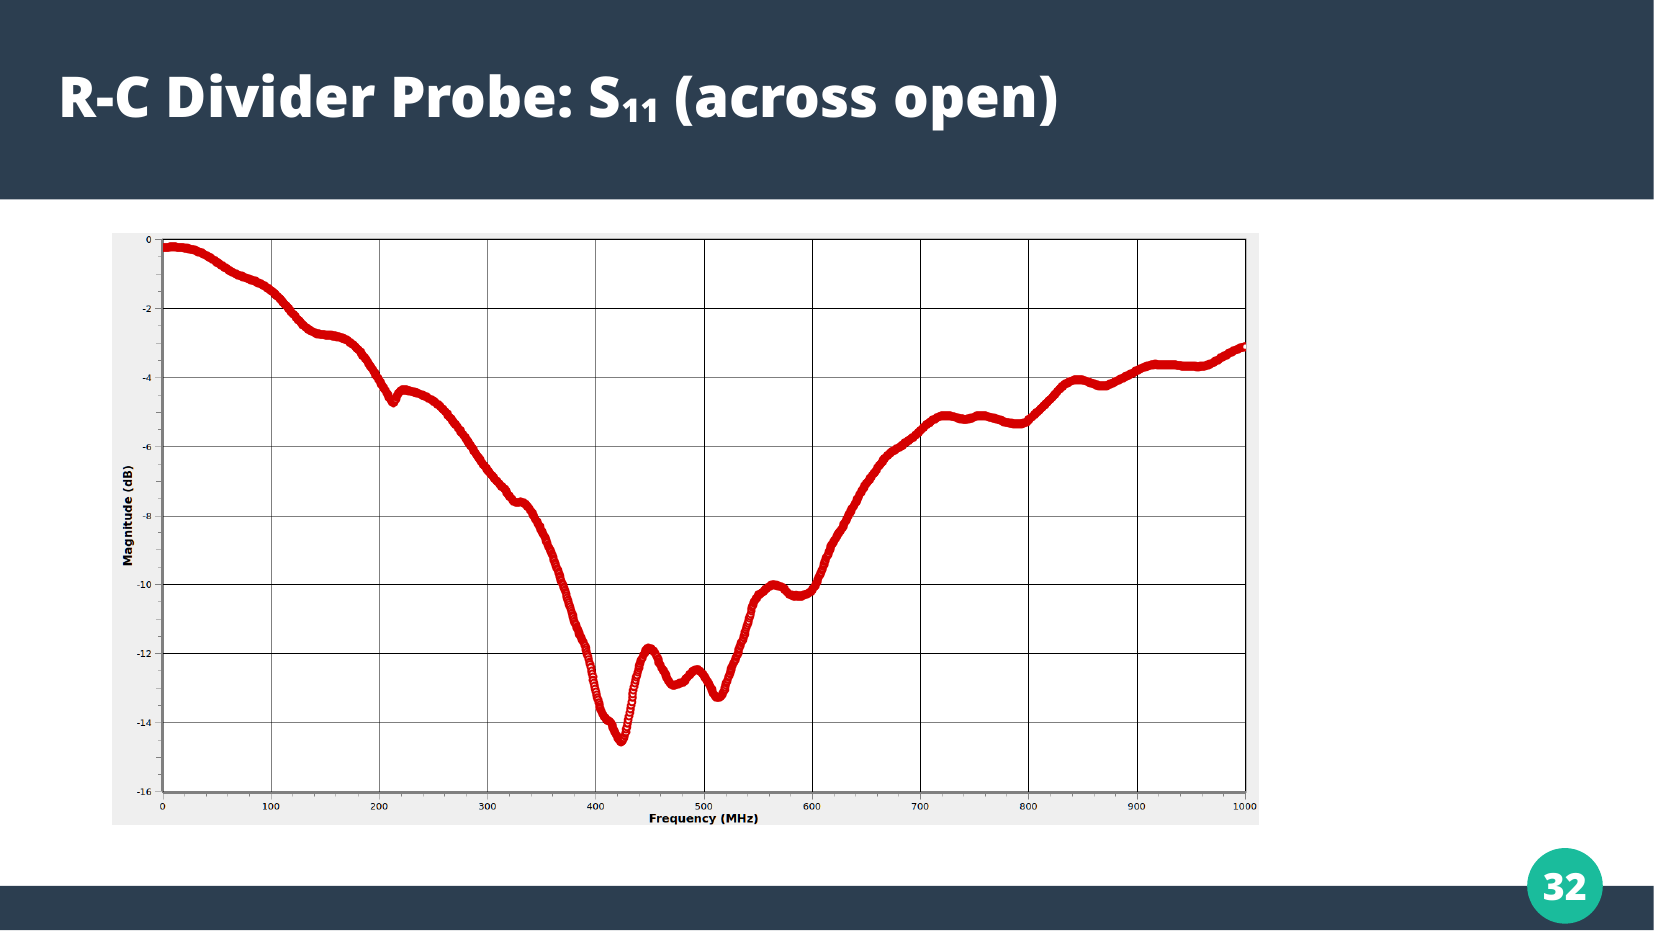

# R-C Divider Probe: S11 (across open)